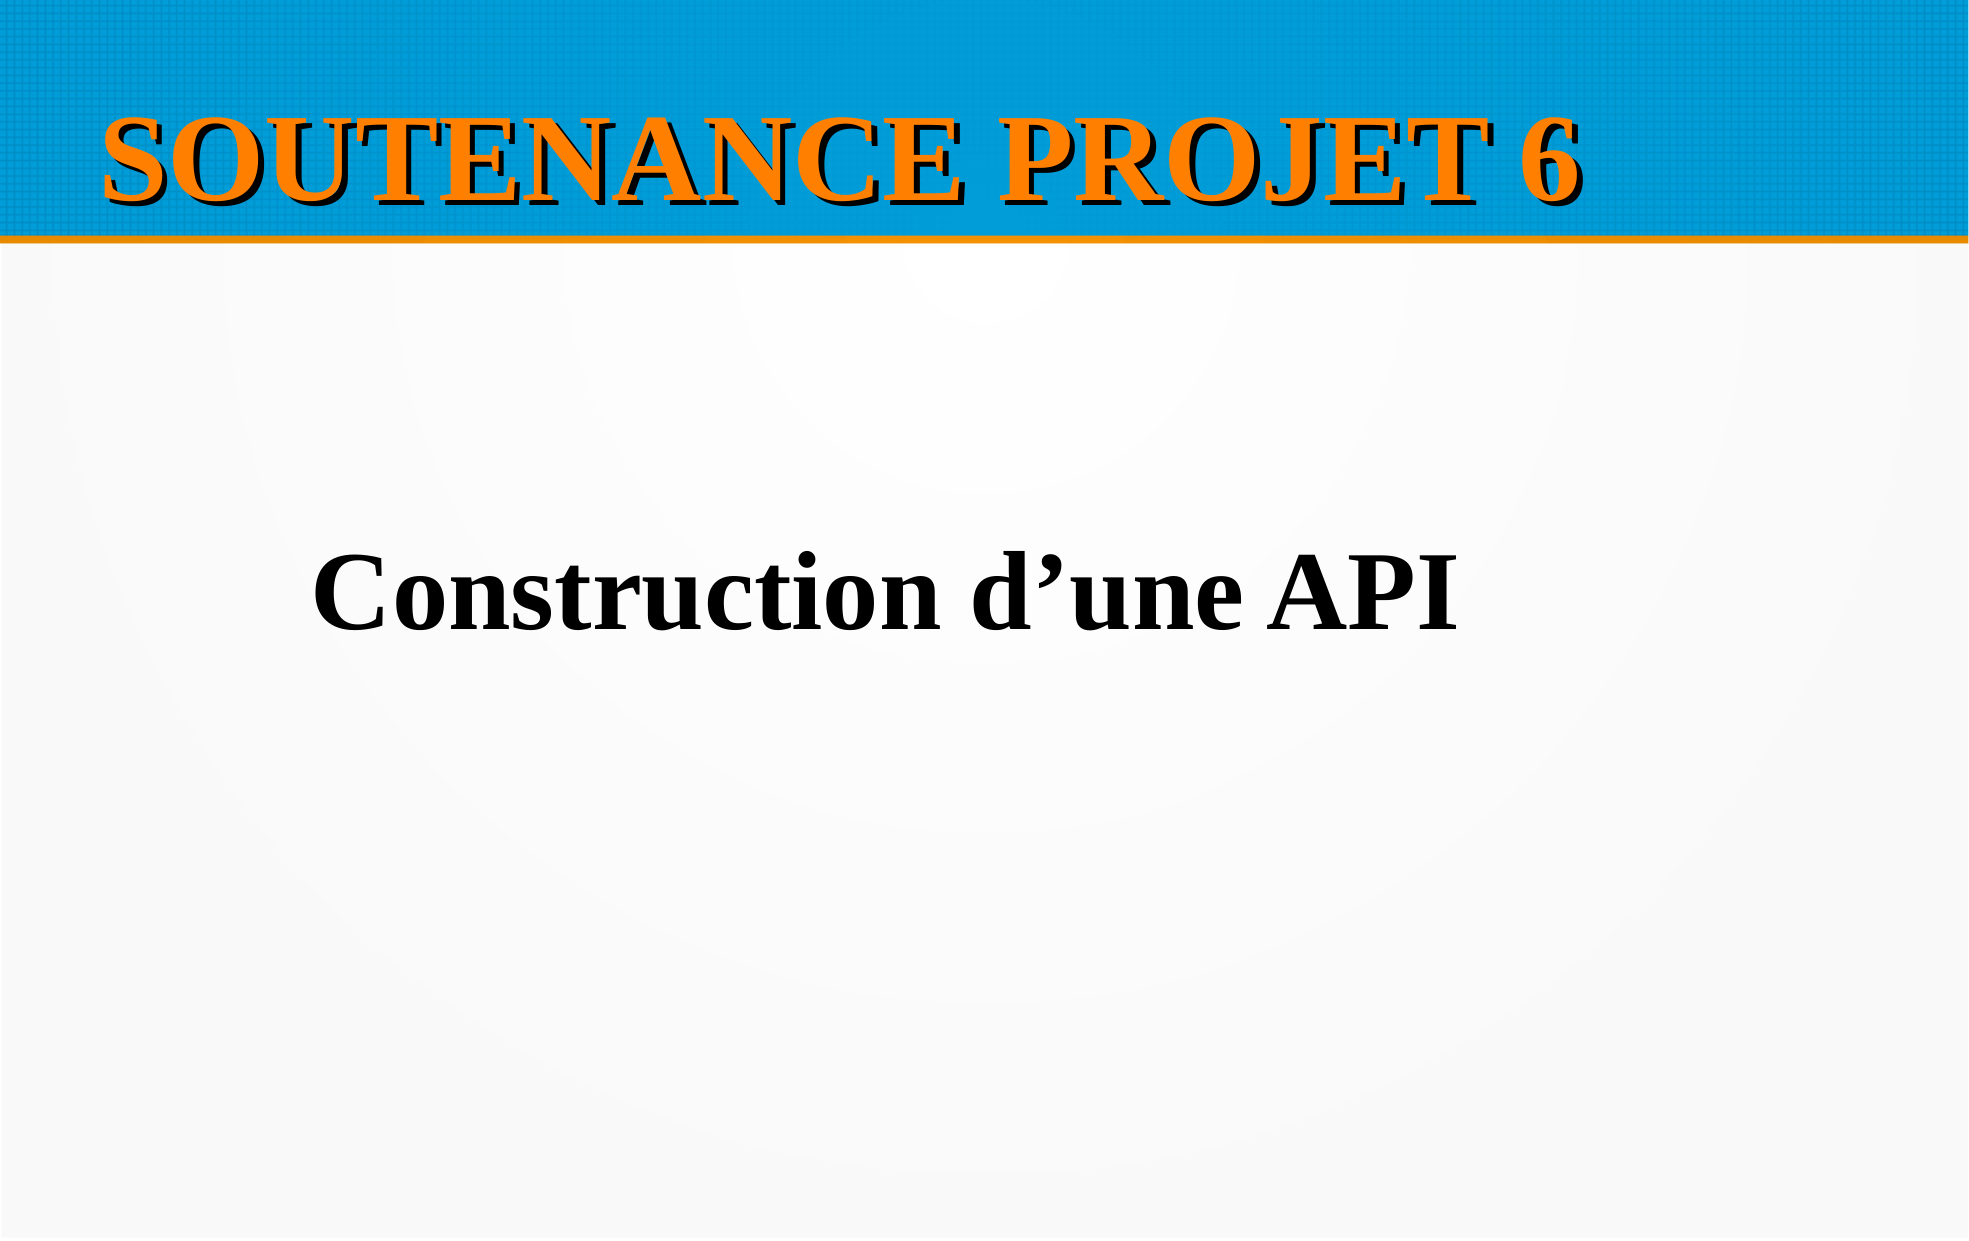

# SOUTENANCE PROJET 6
Construction d’une API